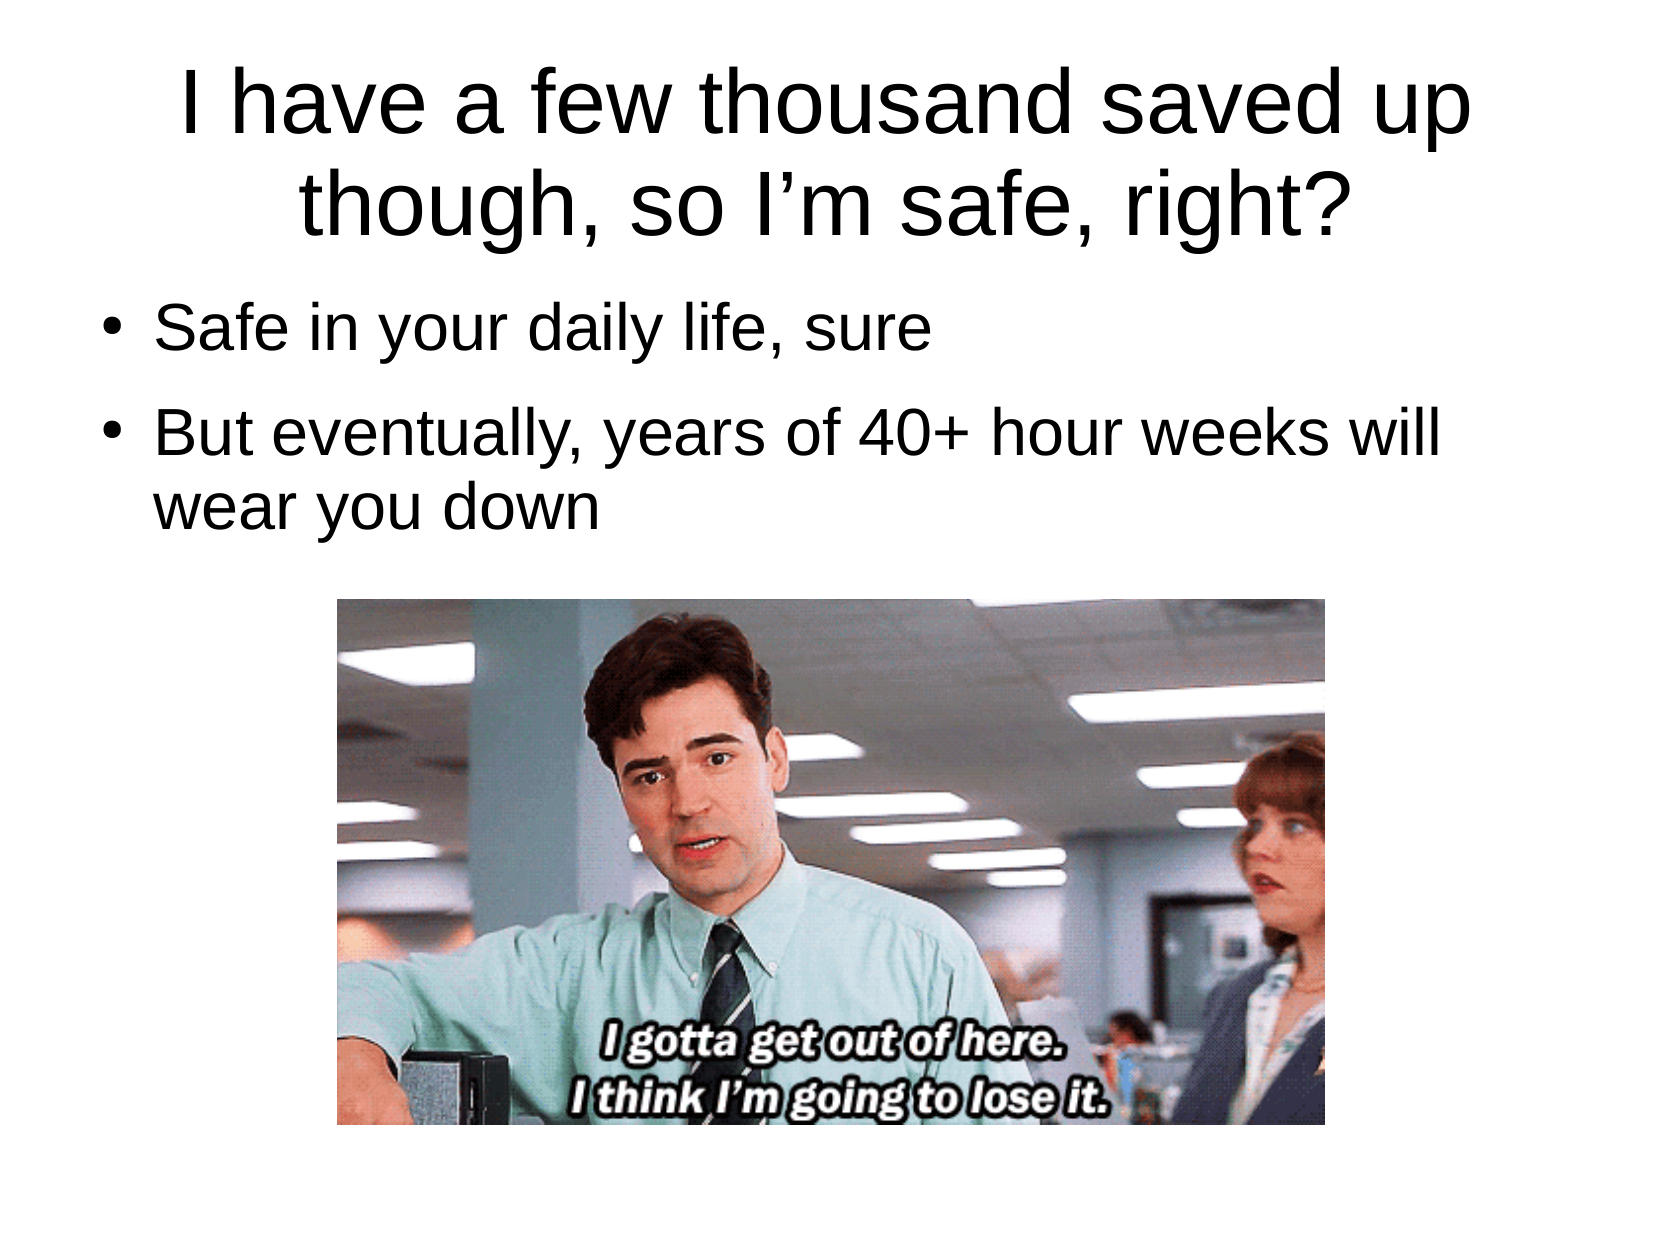

# I have a few thousand saved up though, so I’m safe, right?
Safe in your daily life, sure
But eventually, years of 40+ hour weeks will wear you down